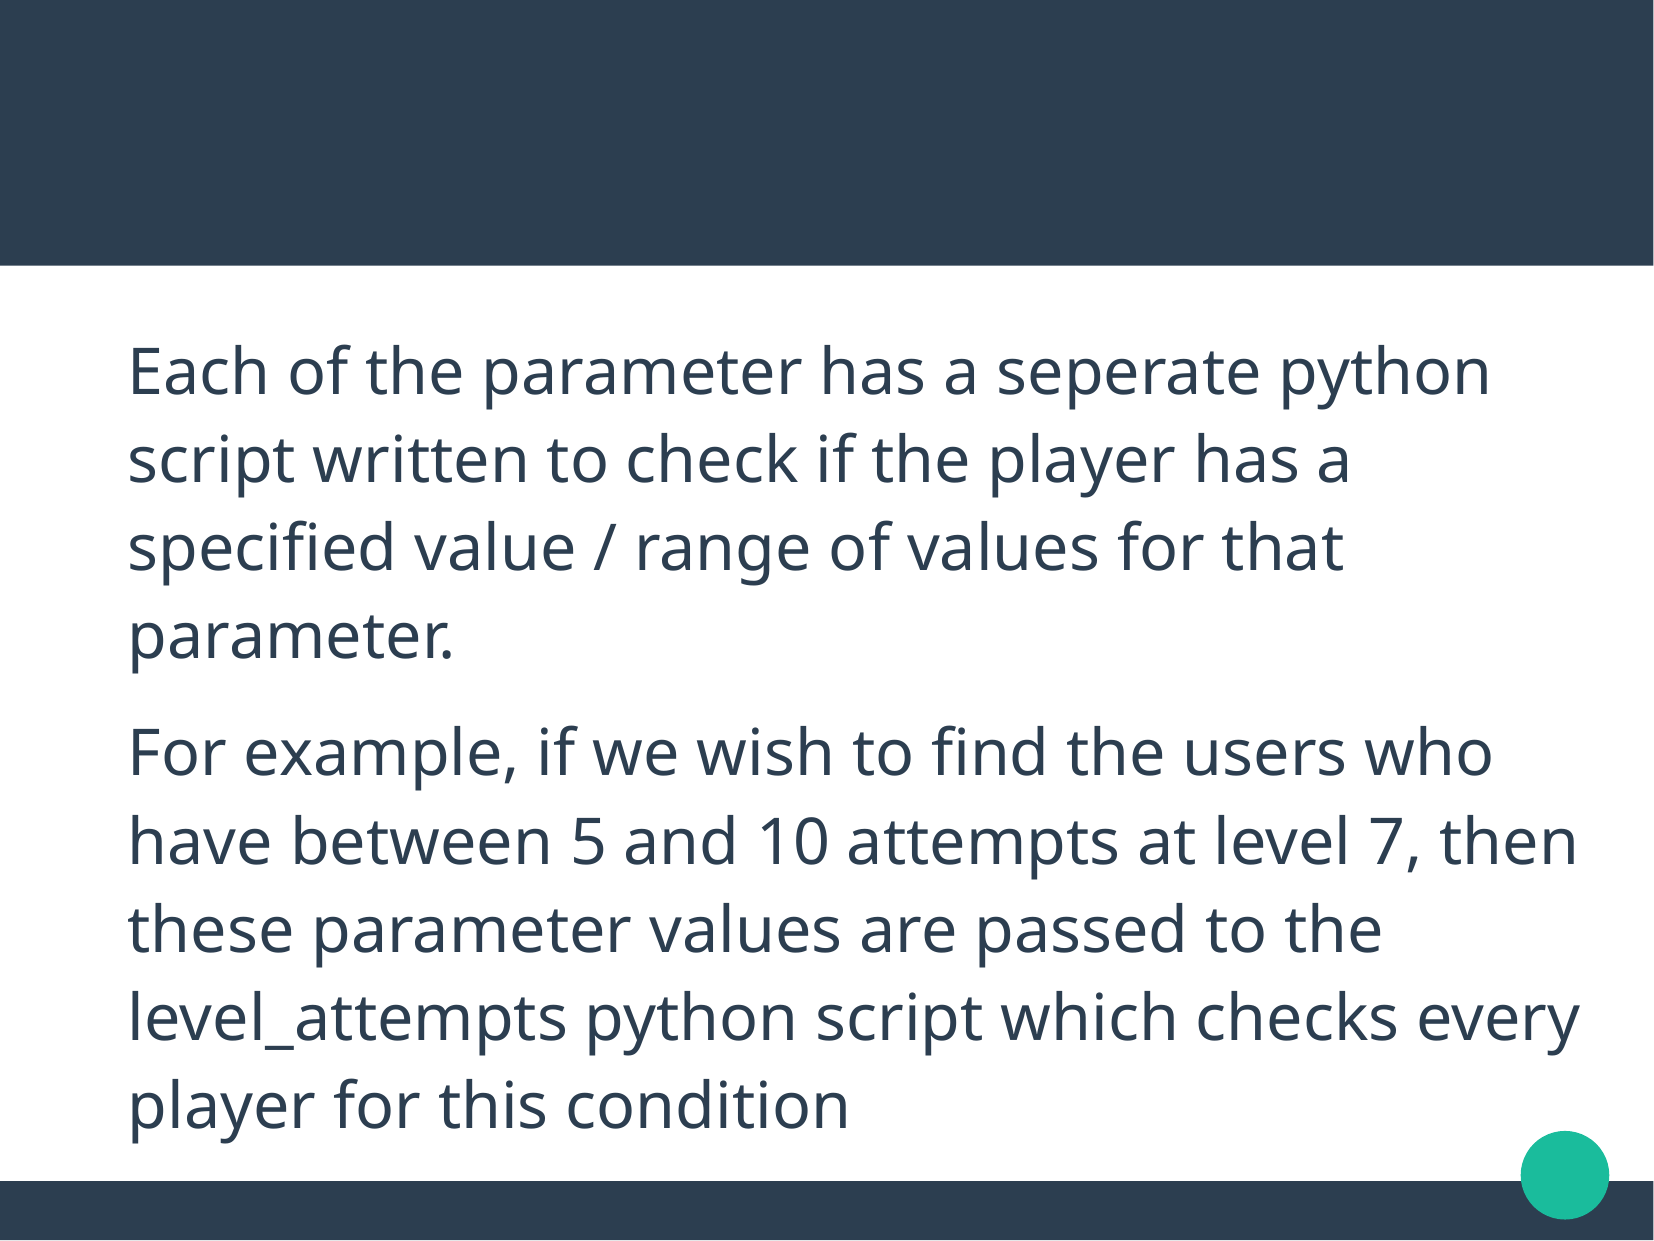

# Each of the parameter has a seperate python script written to check if the player has a specified value / range of values for that parameter.
For example, if we wish to find the users who have between 5 and 10 attempts at level 7, then these parameter values are passed to the level_attempts python script which checks every player for this condition